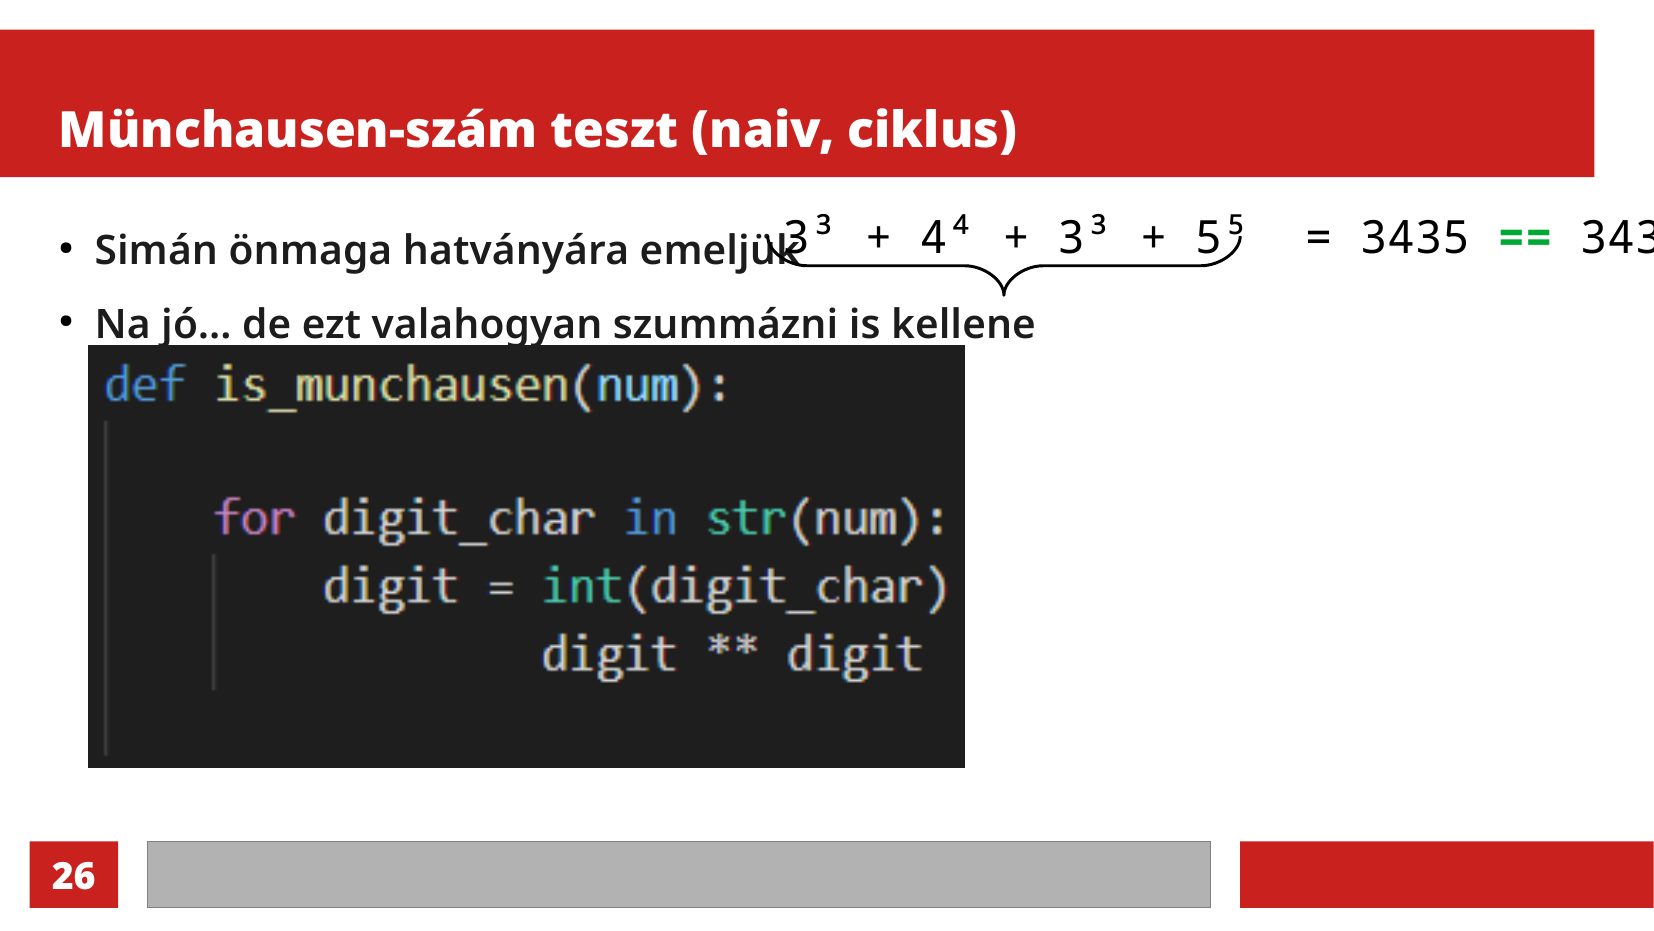

# Münchausen-szám teszt (naiv, ciklus)
3³ + 4⁴ + 3³ + 5⁵ = 3435 == 3435
Simán önmaga hatványára emeljük
Na jó… de ezt valahogyan szummázni is kellene
26